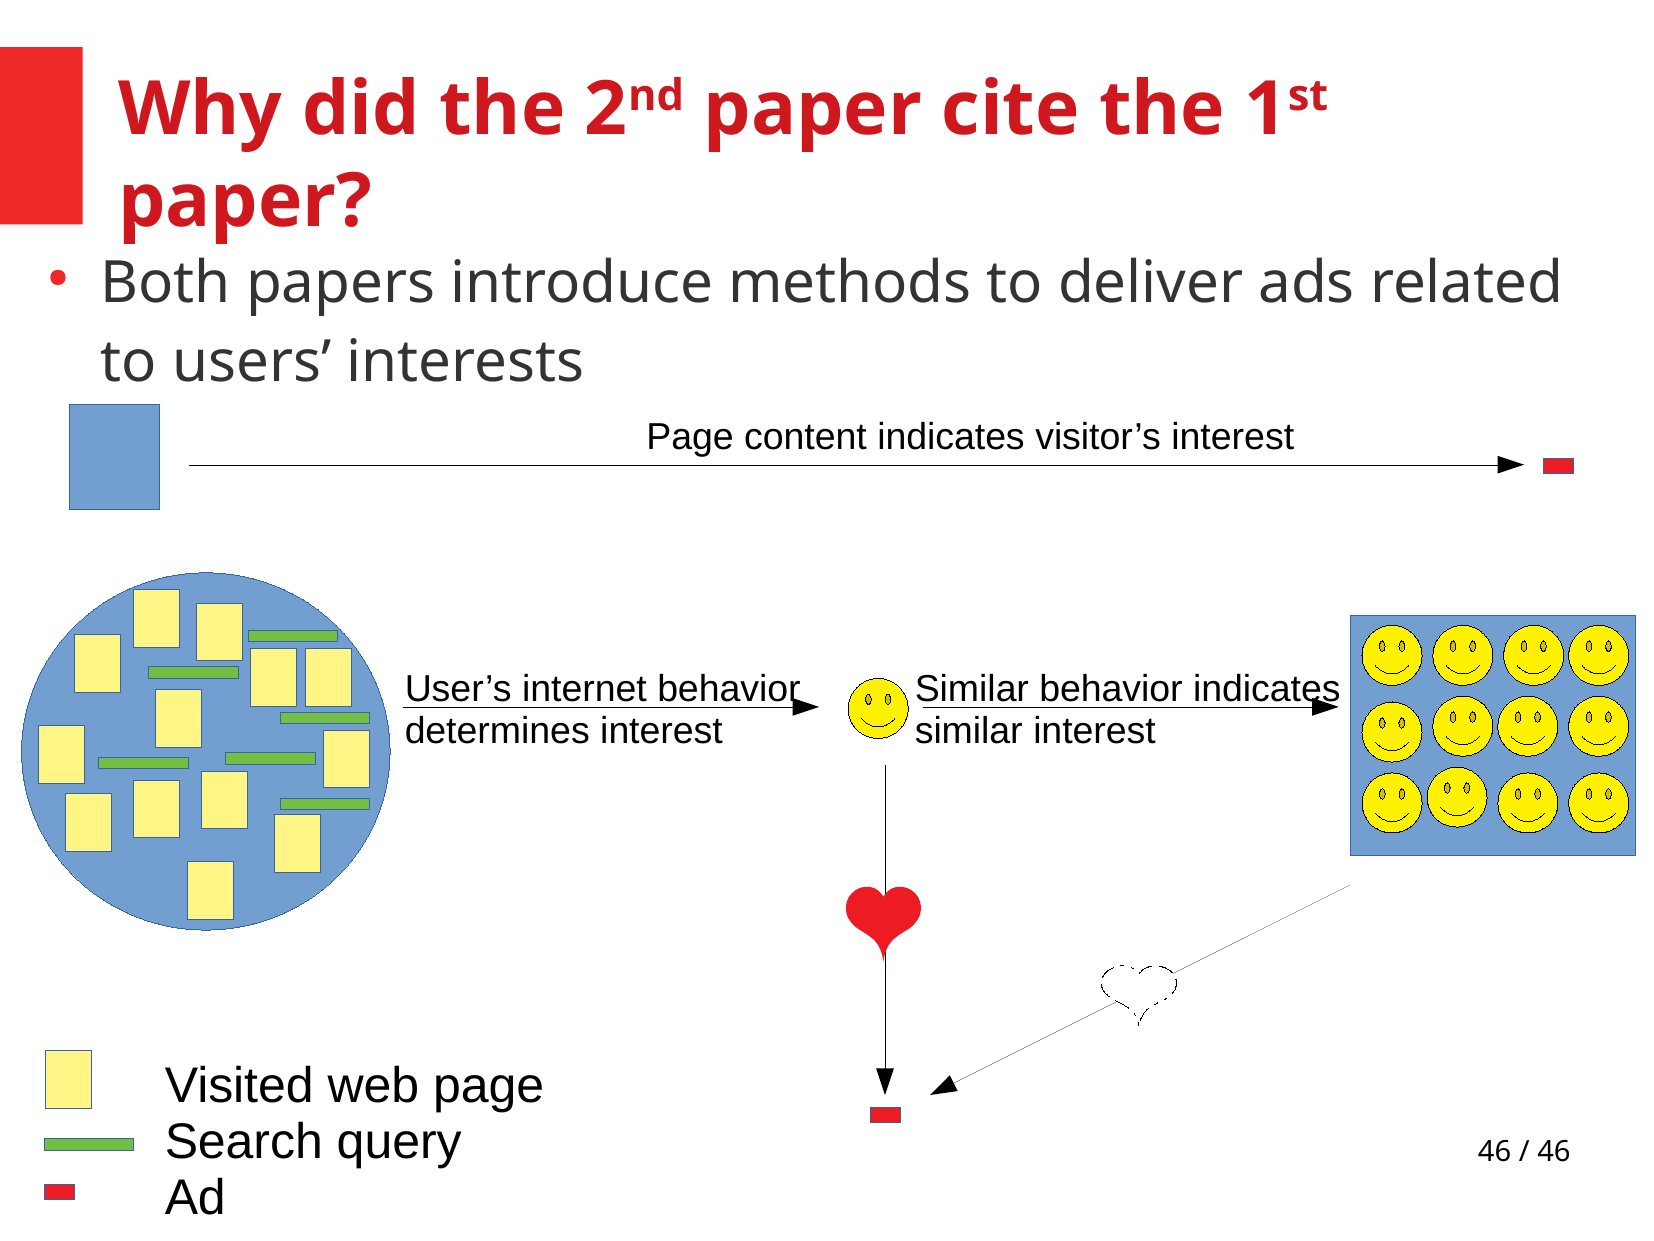

# Why did the 2nd paper cite the 1st paper?
Both papers introduce methods to deliver ads related to users’ interests
Page content indicates visitor’s interest
User’s internet behavior determines interest
Similar behavior indicates similar interest
Visited web page
Search query
Ad
46